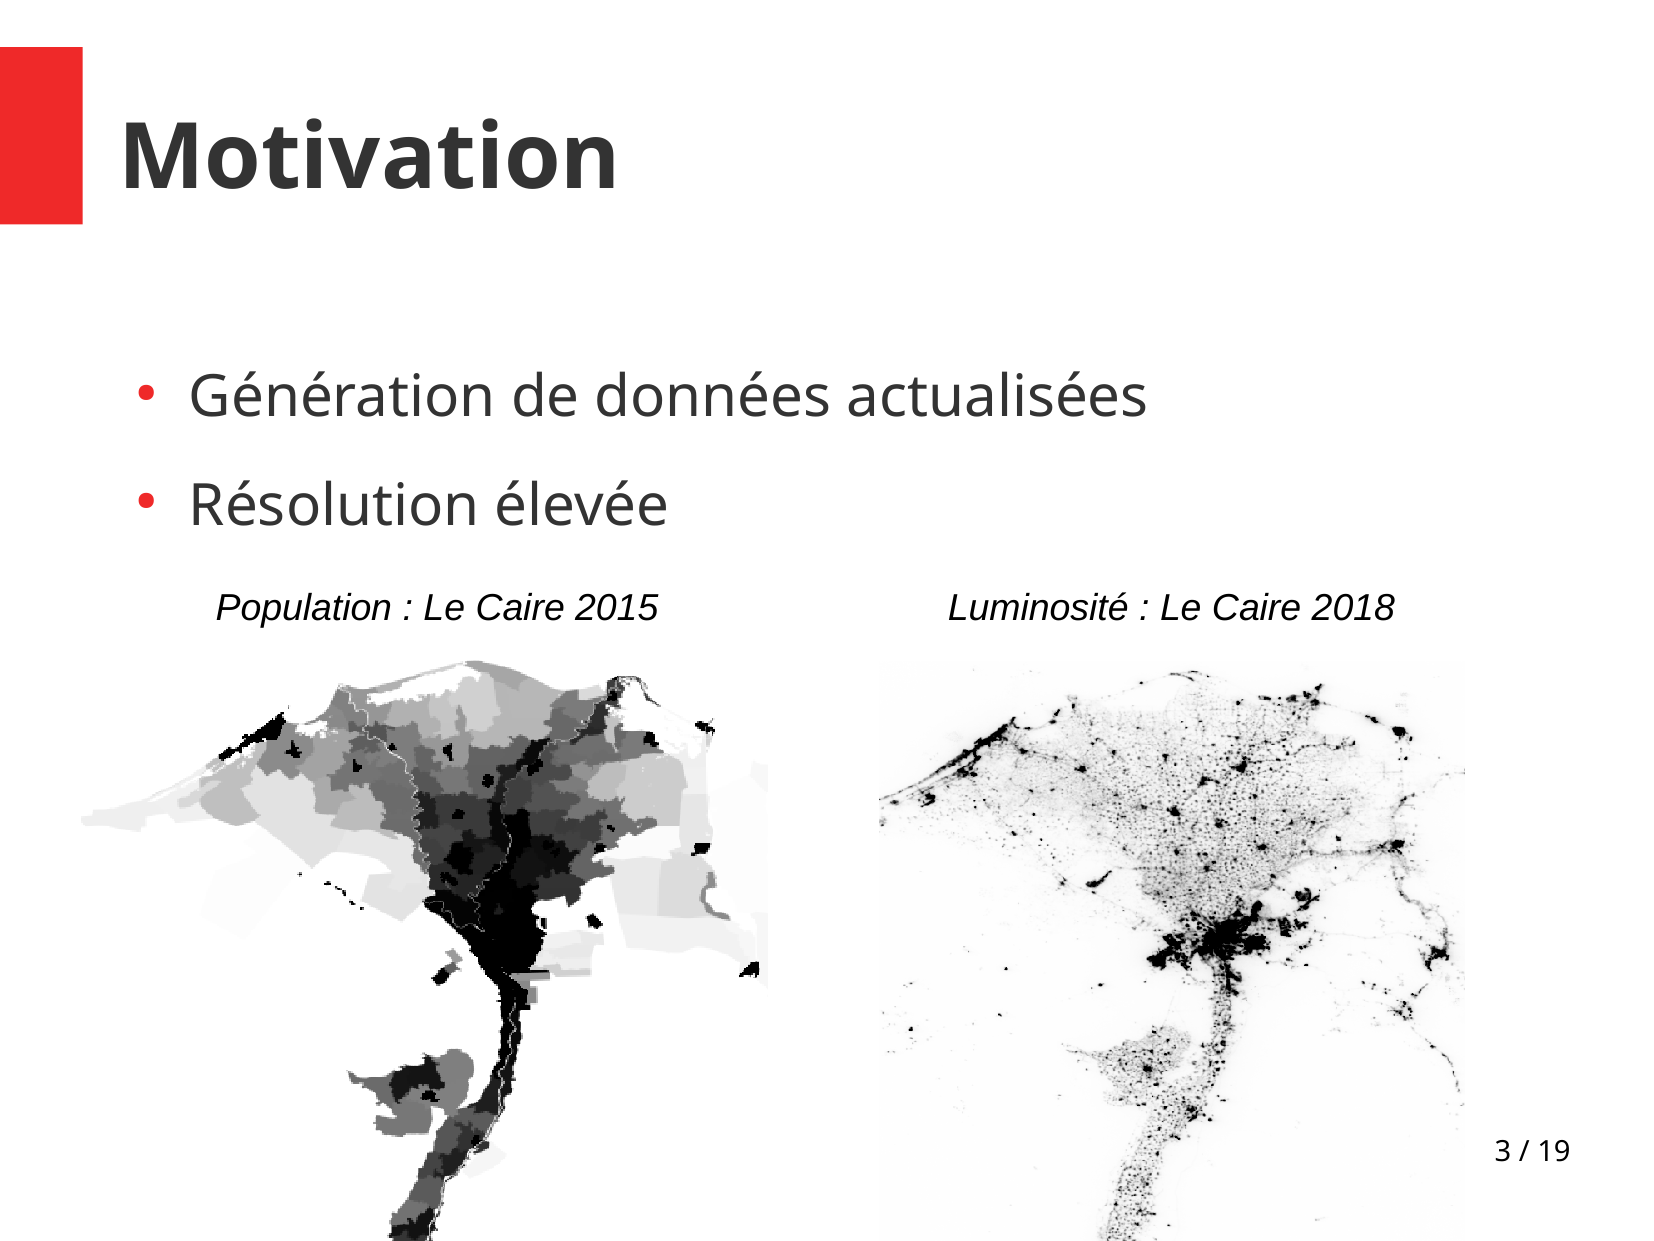

# Motivation
Génération de données actualisées
Résolution élevée
Population : Le Caire 2015
Luminosité : Le Caire 2018
3